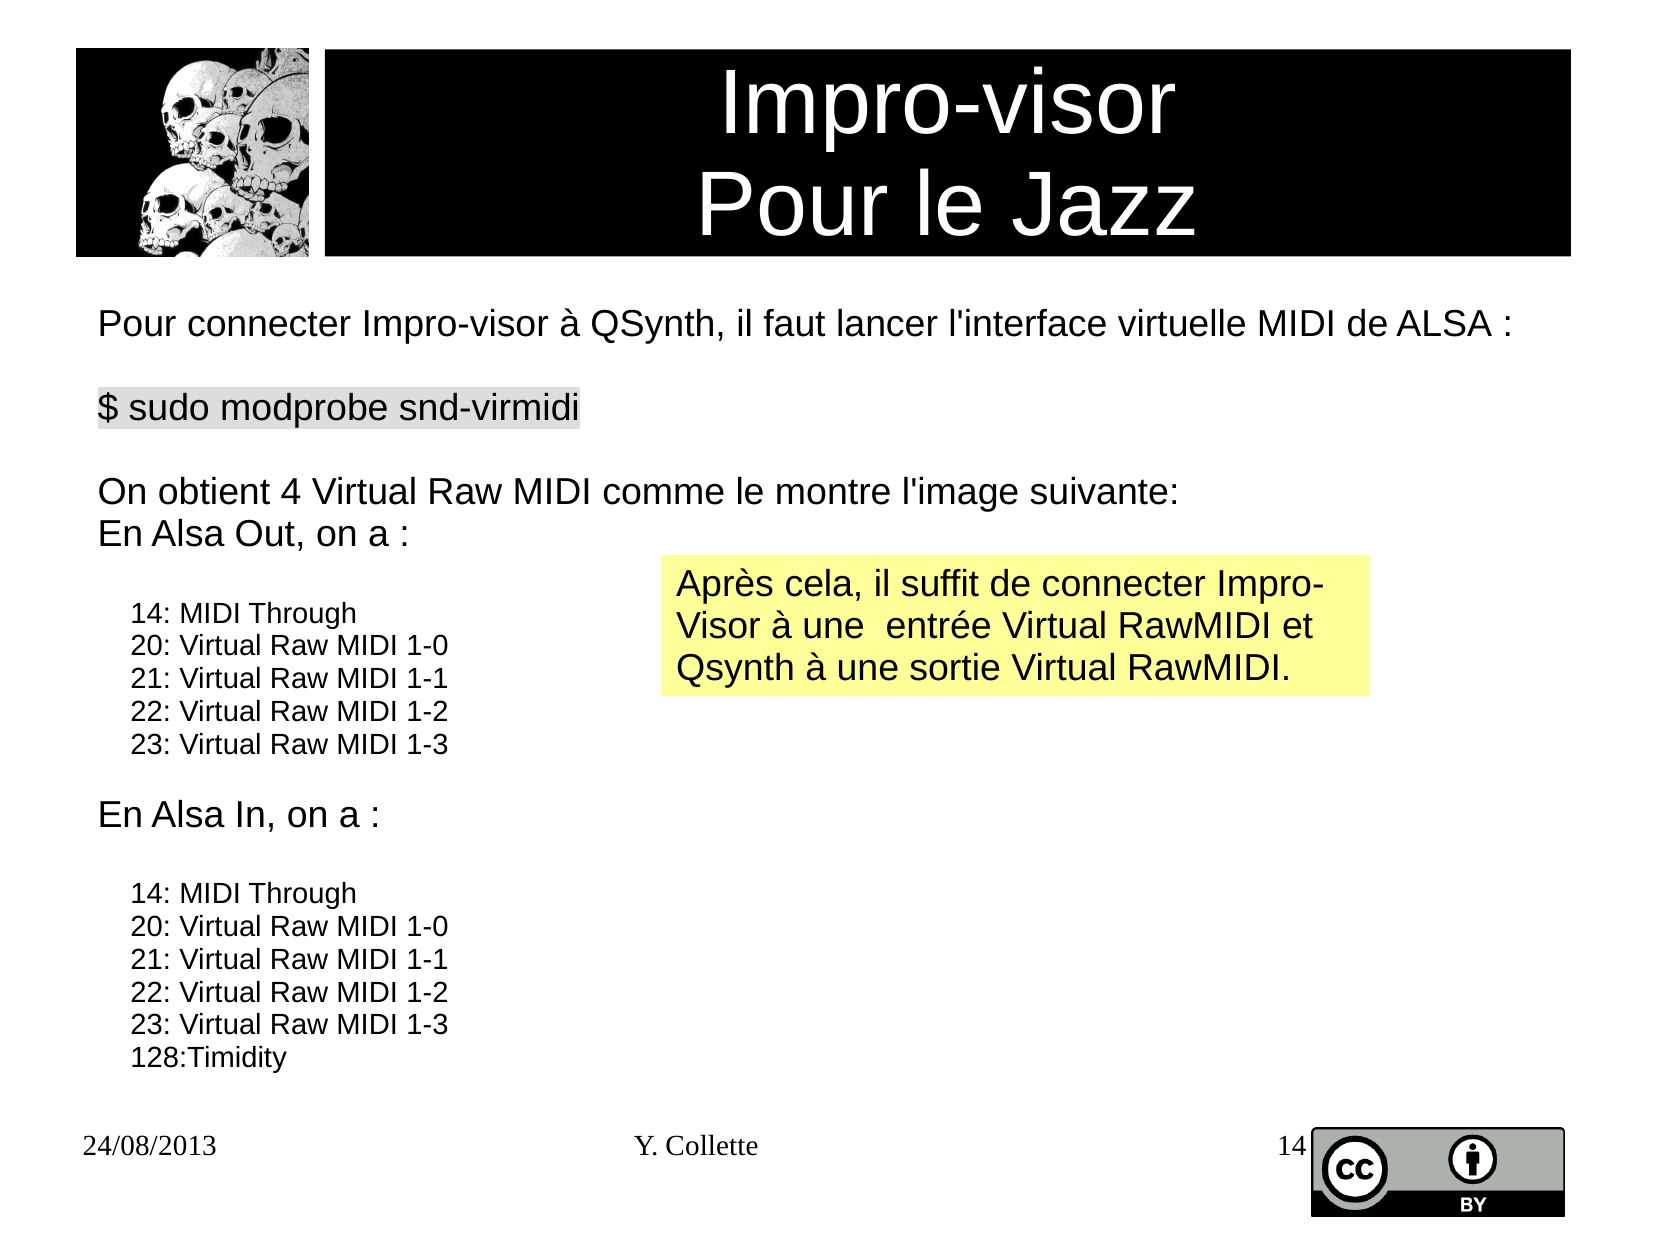

# Impro-visor Pour le Jazz
Pour connecter Impro-visor à QSynth, il faut lancer l'interface virtuelle MIDI de ALSA :
$ sudo modprobe snd-virmidi
On obtient 4 Virtual Raw MIDI comme le montre l'image suivante:
En Alsa Out, on a :
 14: MIDI Through
 20: Virtual Raw MIDI 1-0
 21: Virtual Raw MIDI 1-1
 22: Virtual Raw MIDI 1-2
 23: Virtual Raw MIDI 1-3
En Alsa In, on a :
 14: MIDI Through
 20: Virtual Raw MIDI 1-0
 21: Virtual Raw MIDI 1-1
 22: Virtual Raw MIDI 1-2
 23: Virtual Raw MIDI 1-3
 128:Timidity
Après cela, il suffit de connecter Impro-Visor à une entrée Virtual RawMIDI et Qsynth à une sortie Virtual RawMIDI.
Y. Collette
14